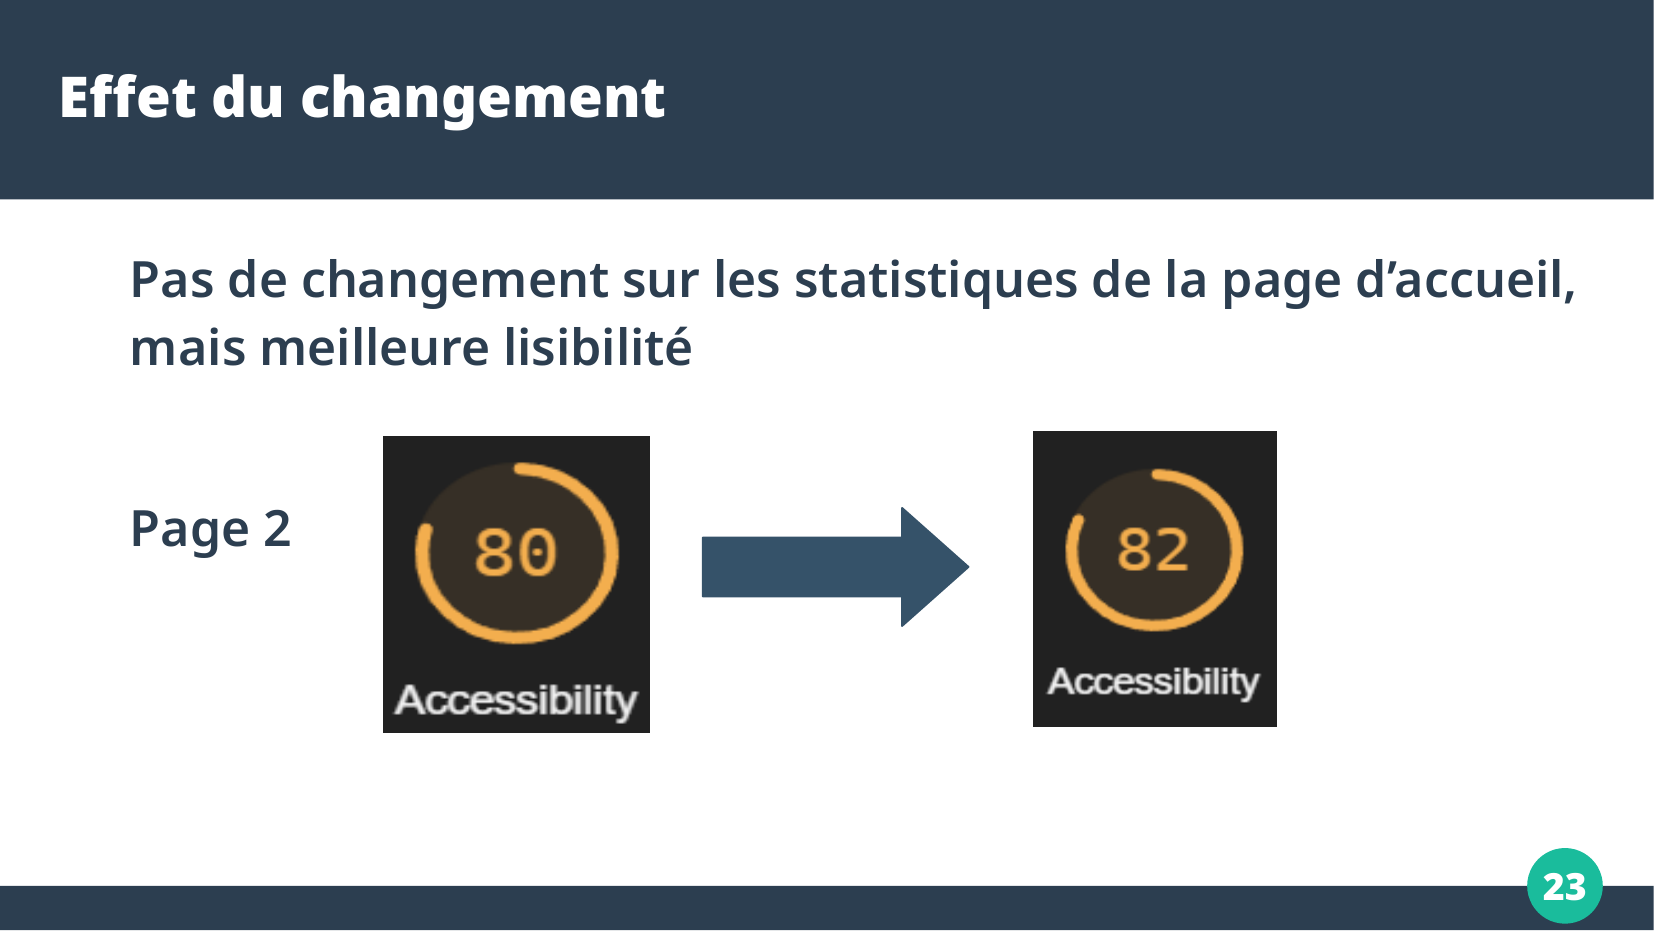

# Effet du changement
Pas de changement sur les statistiques de la page d’accueil, mais meilleure lisibilité
Page 2